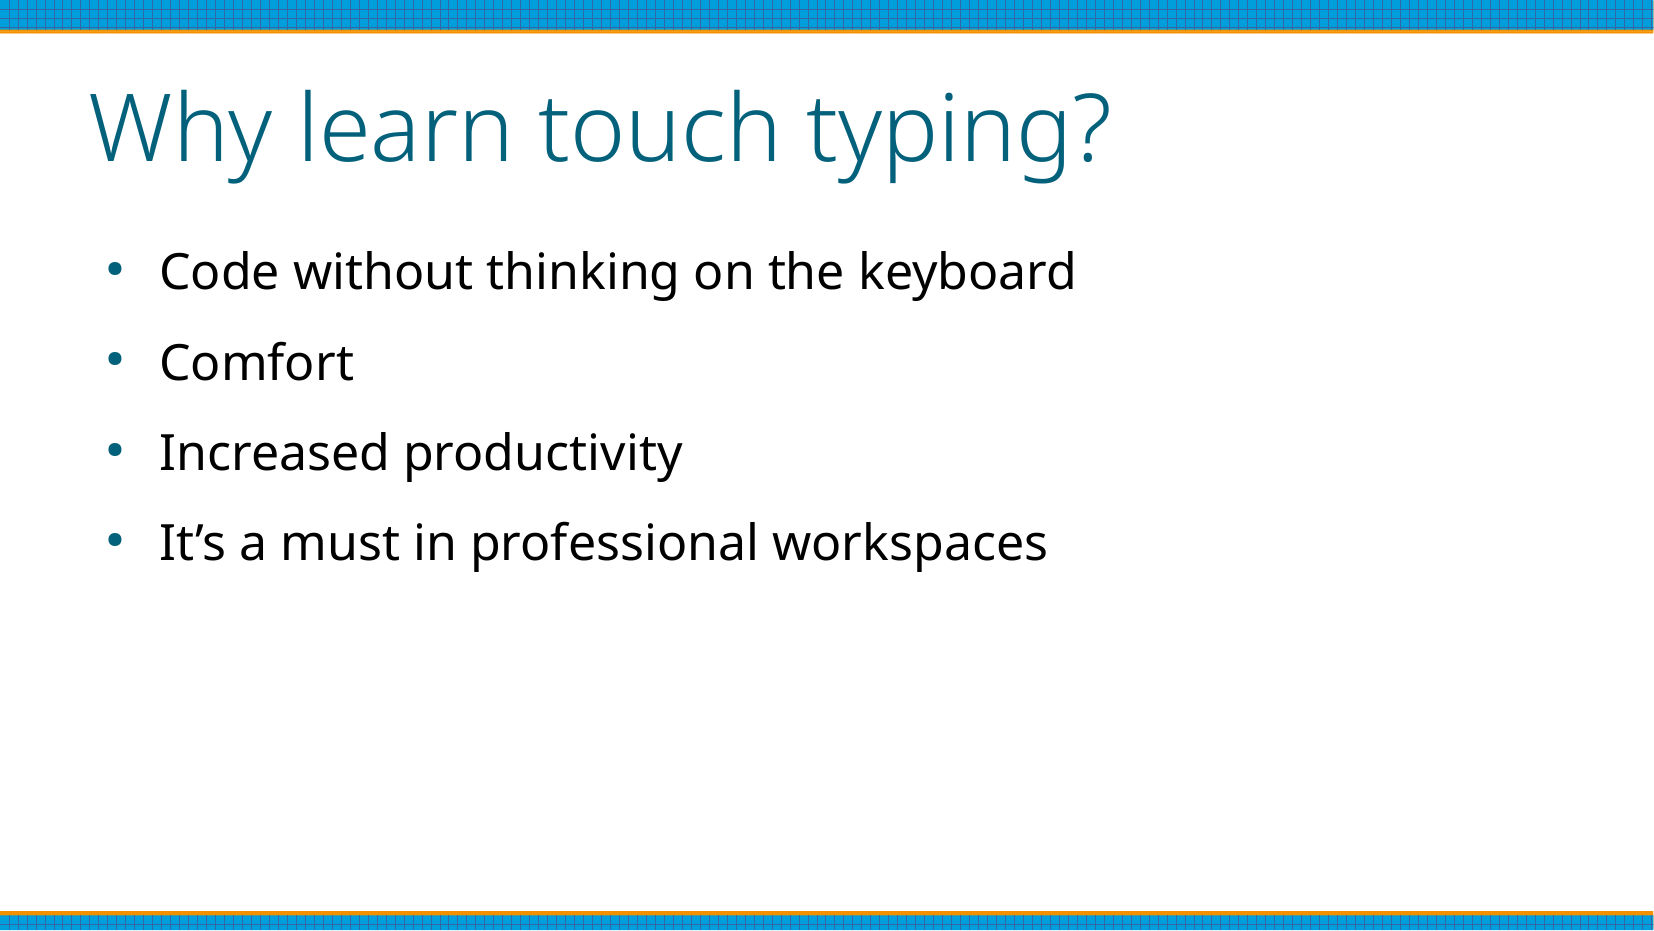

# Why learn touch typing?
Code without thinking on the keyboard
Comfort
Increased productivity
It’s a must in professional workspaces